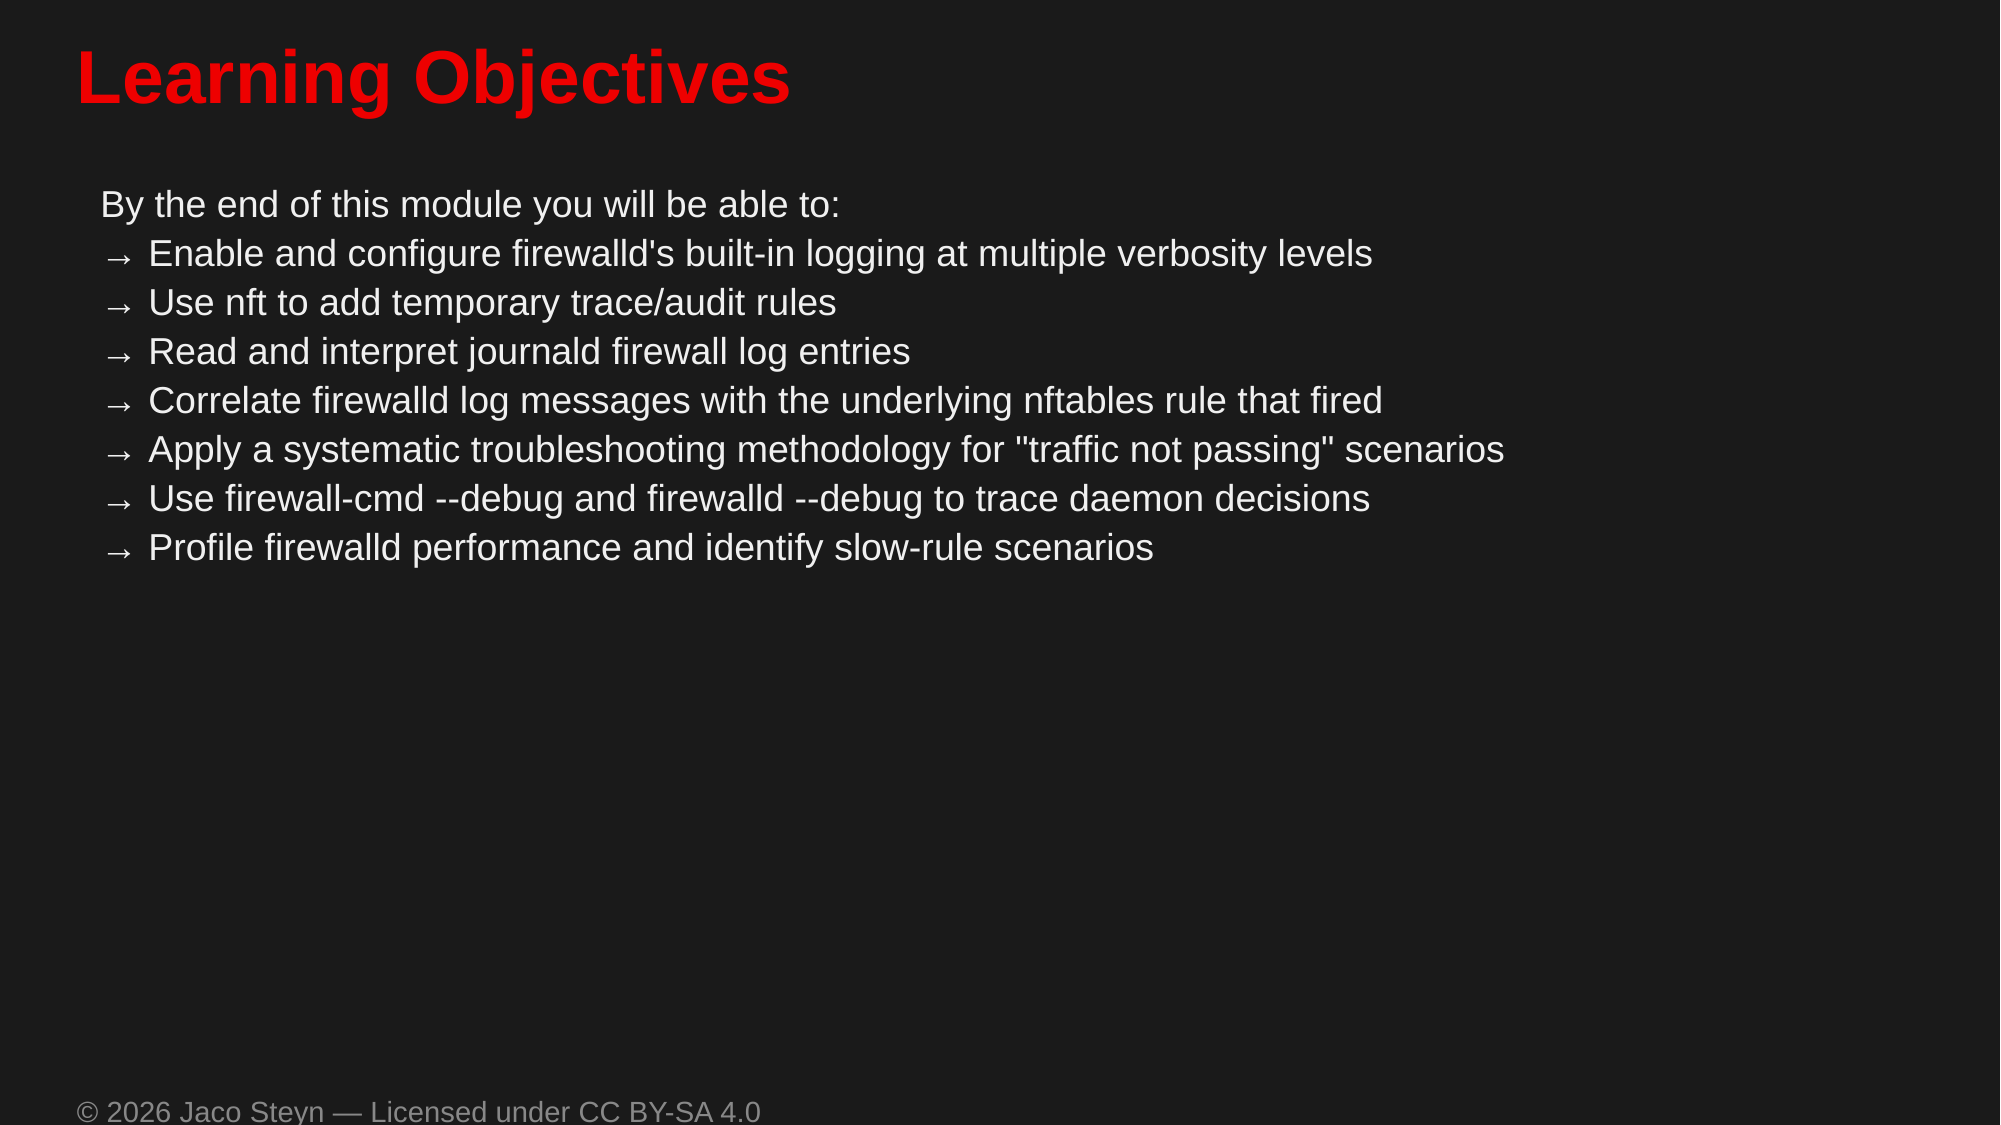

Learning Objectives
By the end of this module you will be able to:
→ Enable and configure firewalld's built-in logging at multiple verbosity levels
→ Use nft to add temporary trace/audit rules
→ Read and interpret journald firewall log entries
→ Correlate firewalld log messages with the underlying nftables rule that fired
→ Apply a systematic troubleshooting methodology for "traffic not passing" scenarios
→ Use firewall-cmd --debug and firewalld --debug to trace daemon decisions
→ Profile firewalld performance and identify slow-rule scenarios
© 2026 Jaco Steyn — Licensed under CC BY-SA 4.0